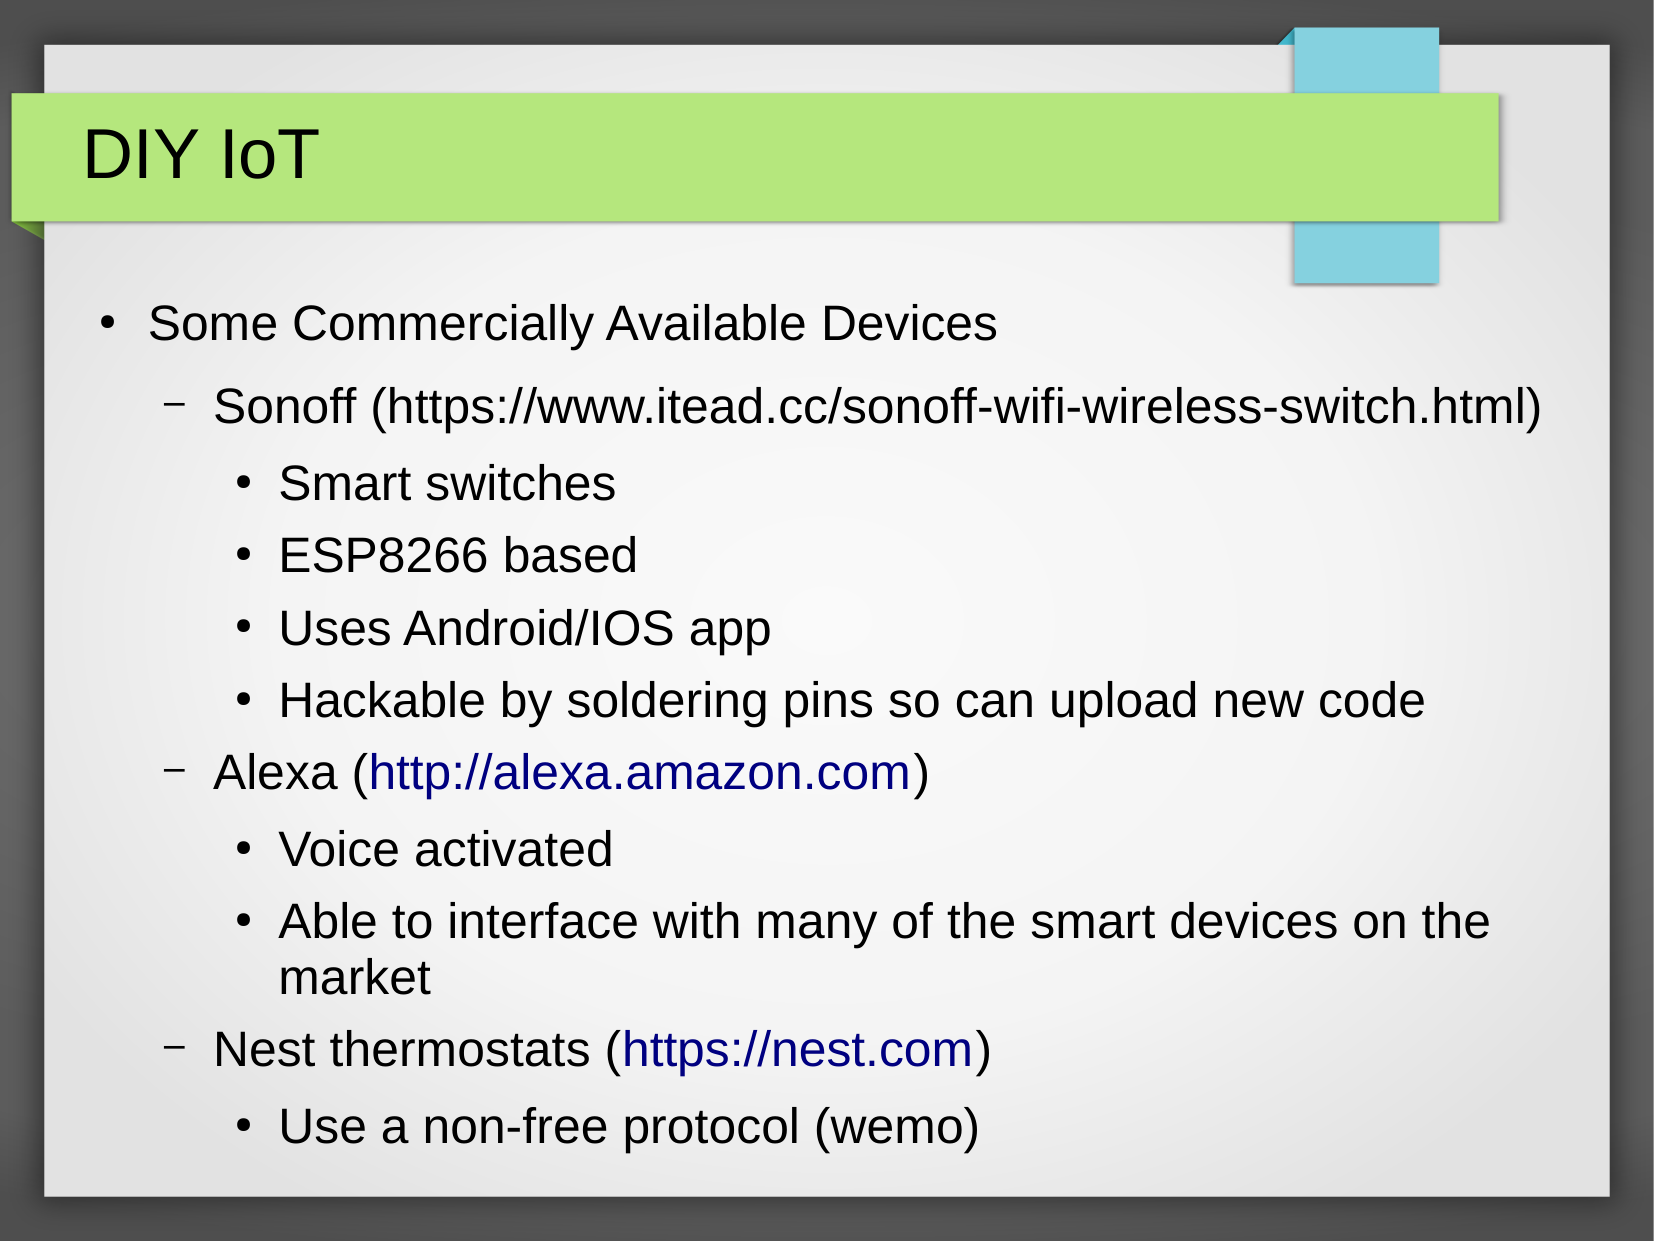

# DIY IoT
Some Commercially Available Devices
Sonoff (https://www.itead.cc/sonoff-wifi-wireless-switch.html)
Smart switches
ESP8266 based
Uses Android/IOS app
Hackable by soldering pins so can upload new code
Alexa (http://alexa.amazon.com)
Voice activated
Able to interface with many of the smart devices on the market
Nest thermostats (https://nest.com)
Use a non-free protocol (wemo)